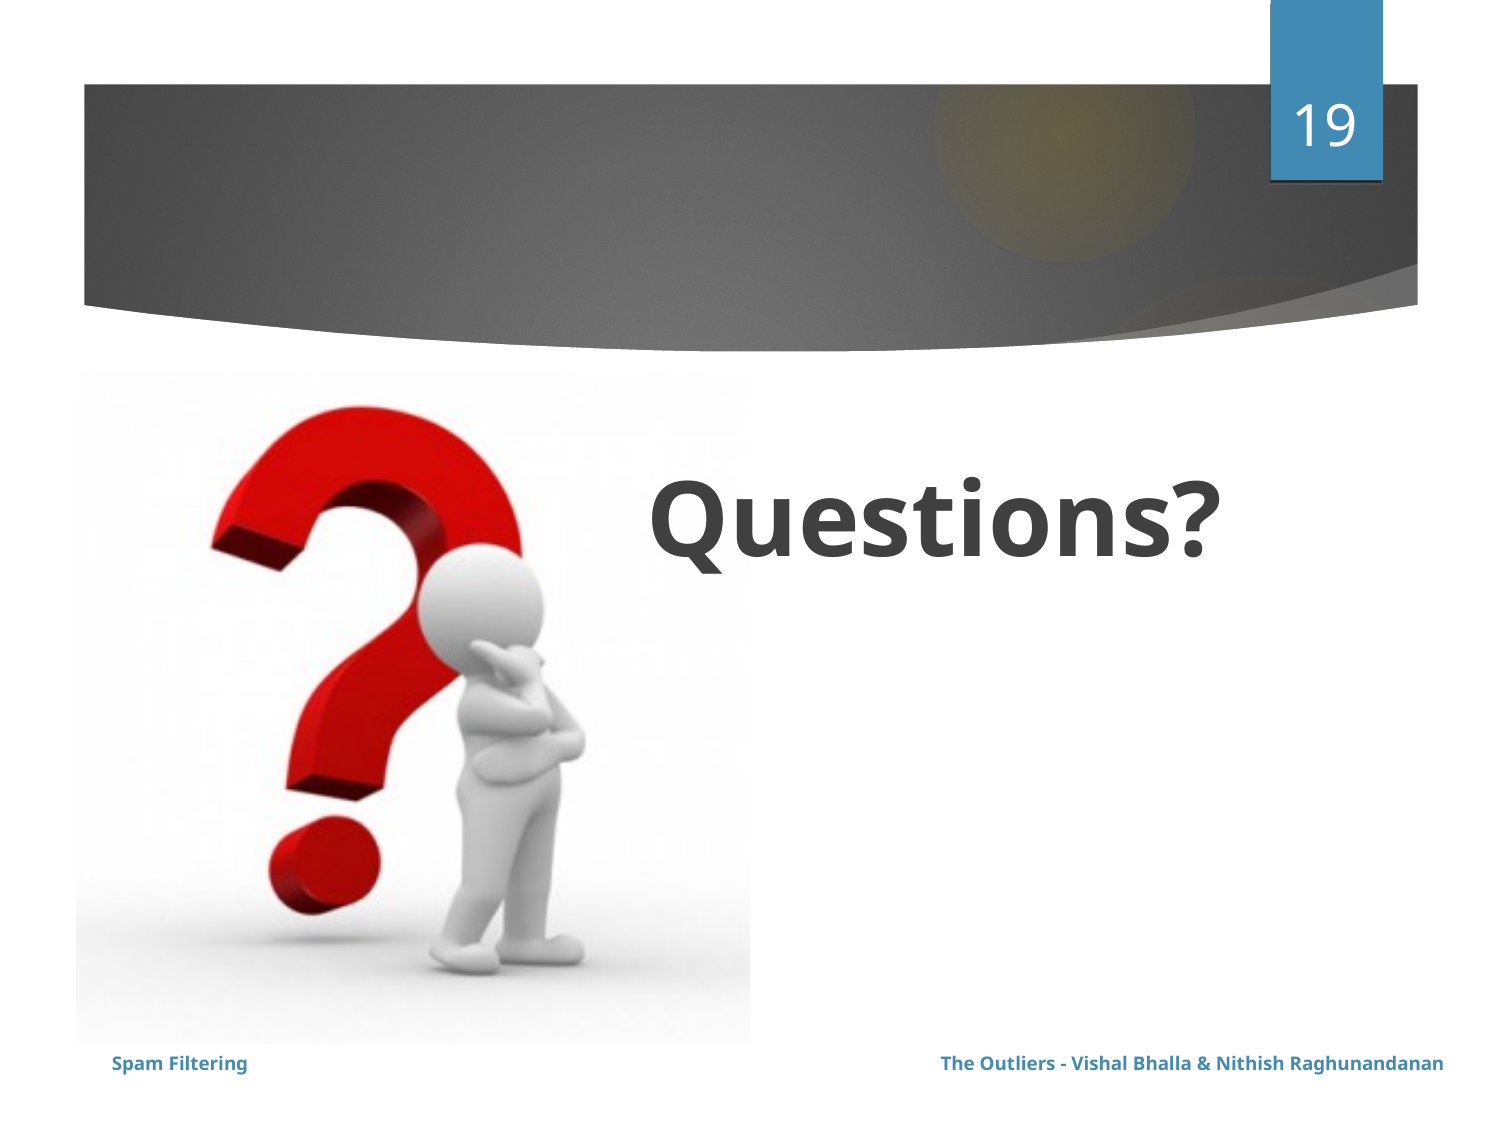

# Questions?
The Outliers - Vishal Bhalla & Nithish Raghunandanan
Spam Filtering